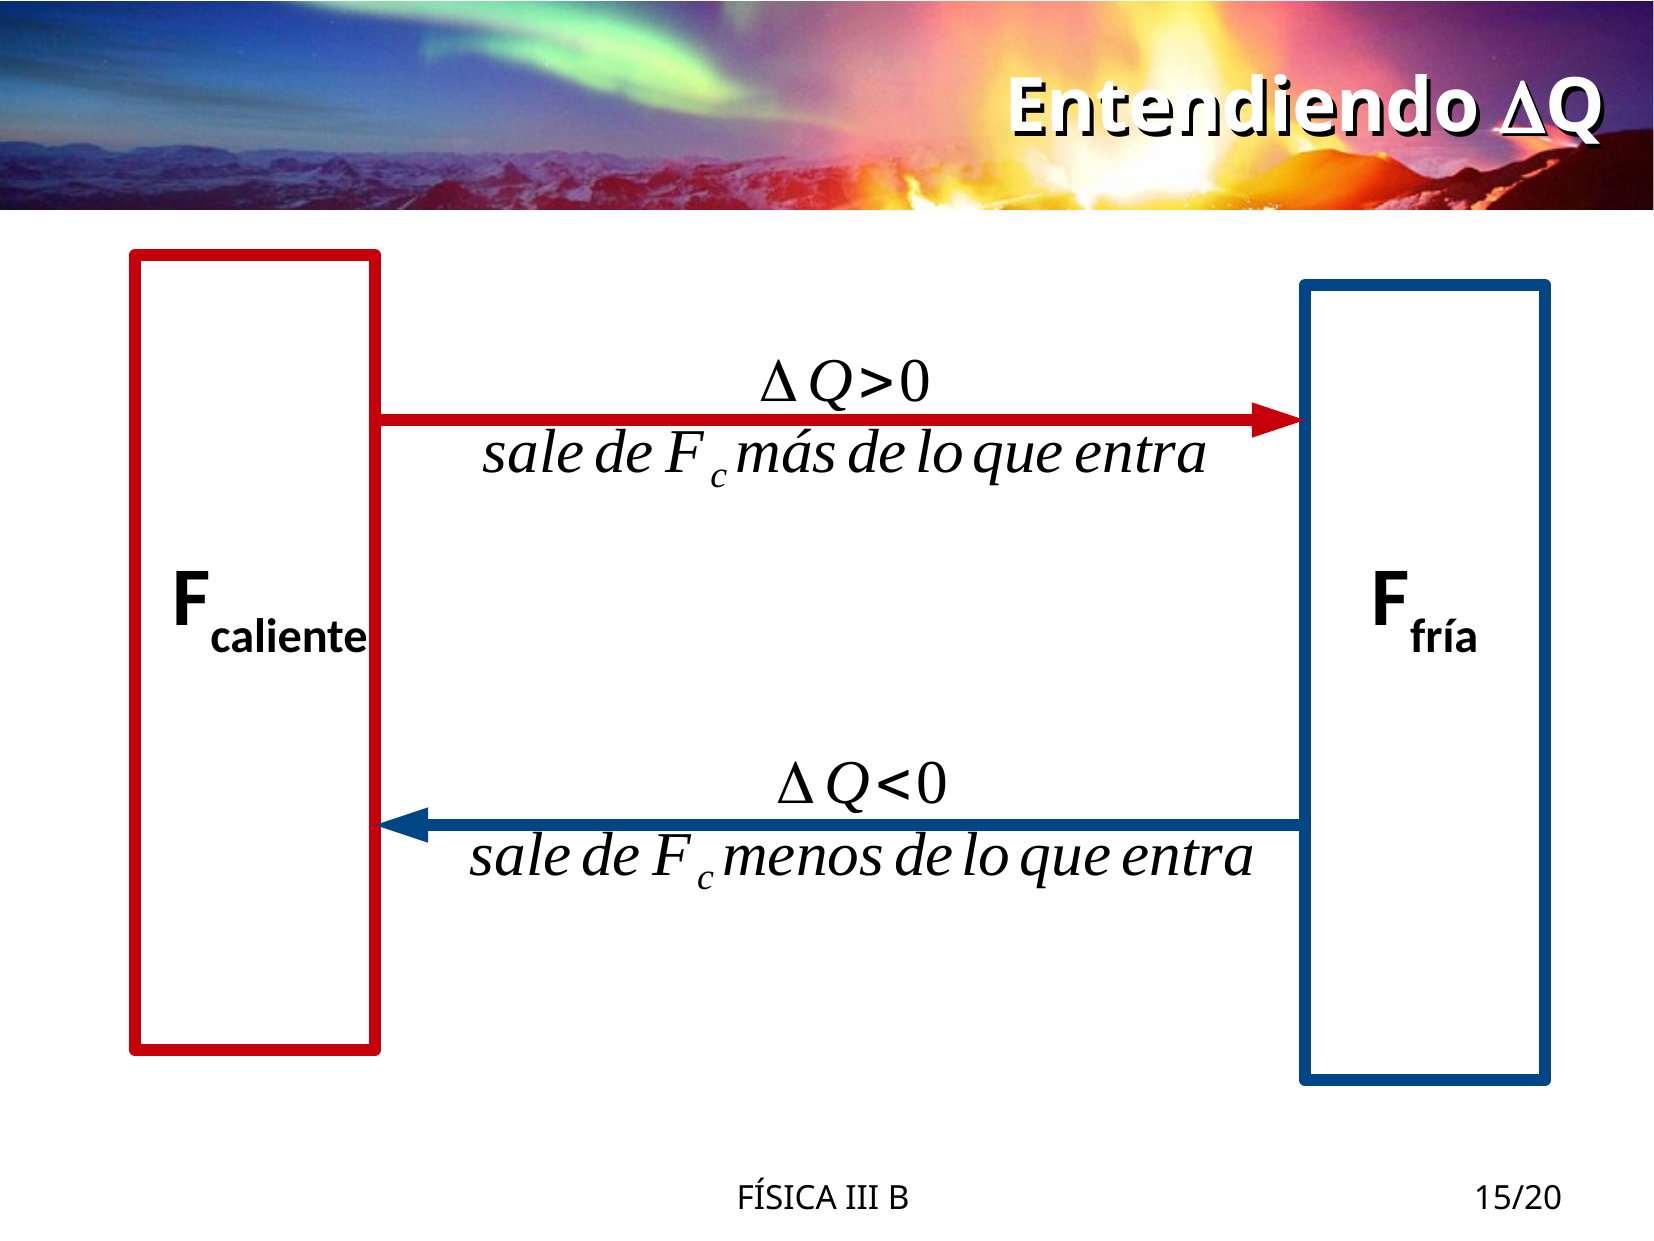

# Entendiendo DQ
Fcaliente
Ffría
FÍSICA III B
15